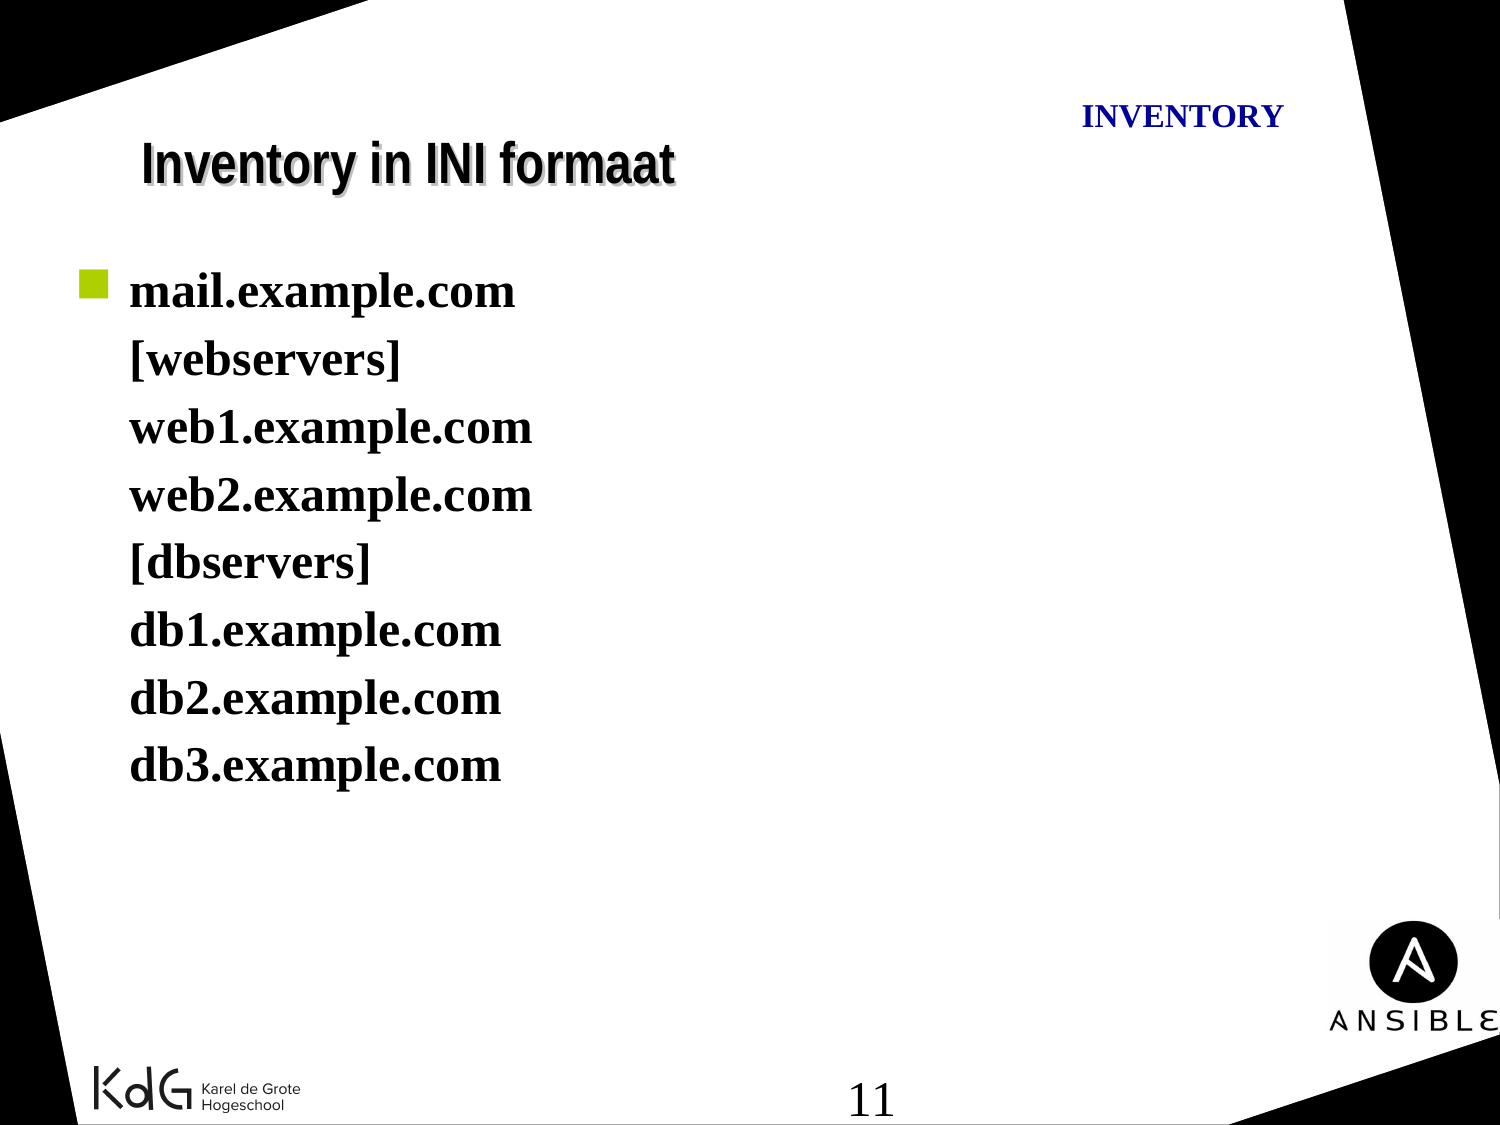

# Inventory in INI formaat
INVENTORY
mail.example.com
[webservers]
web1.example.com
web2.example.com
[dbservers]
db1.example.com
db2.example.com
db3.example.com